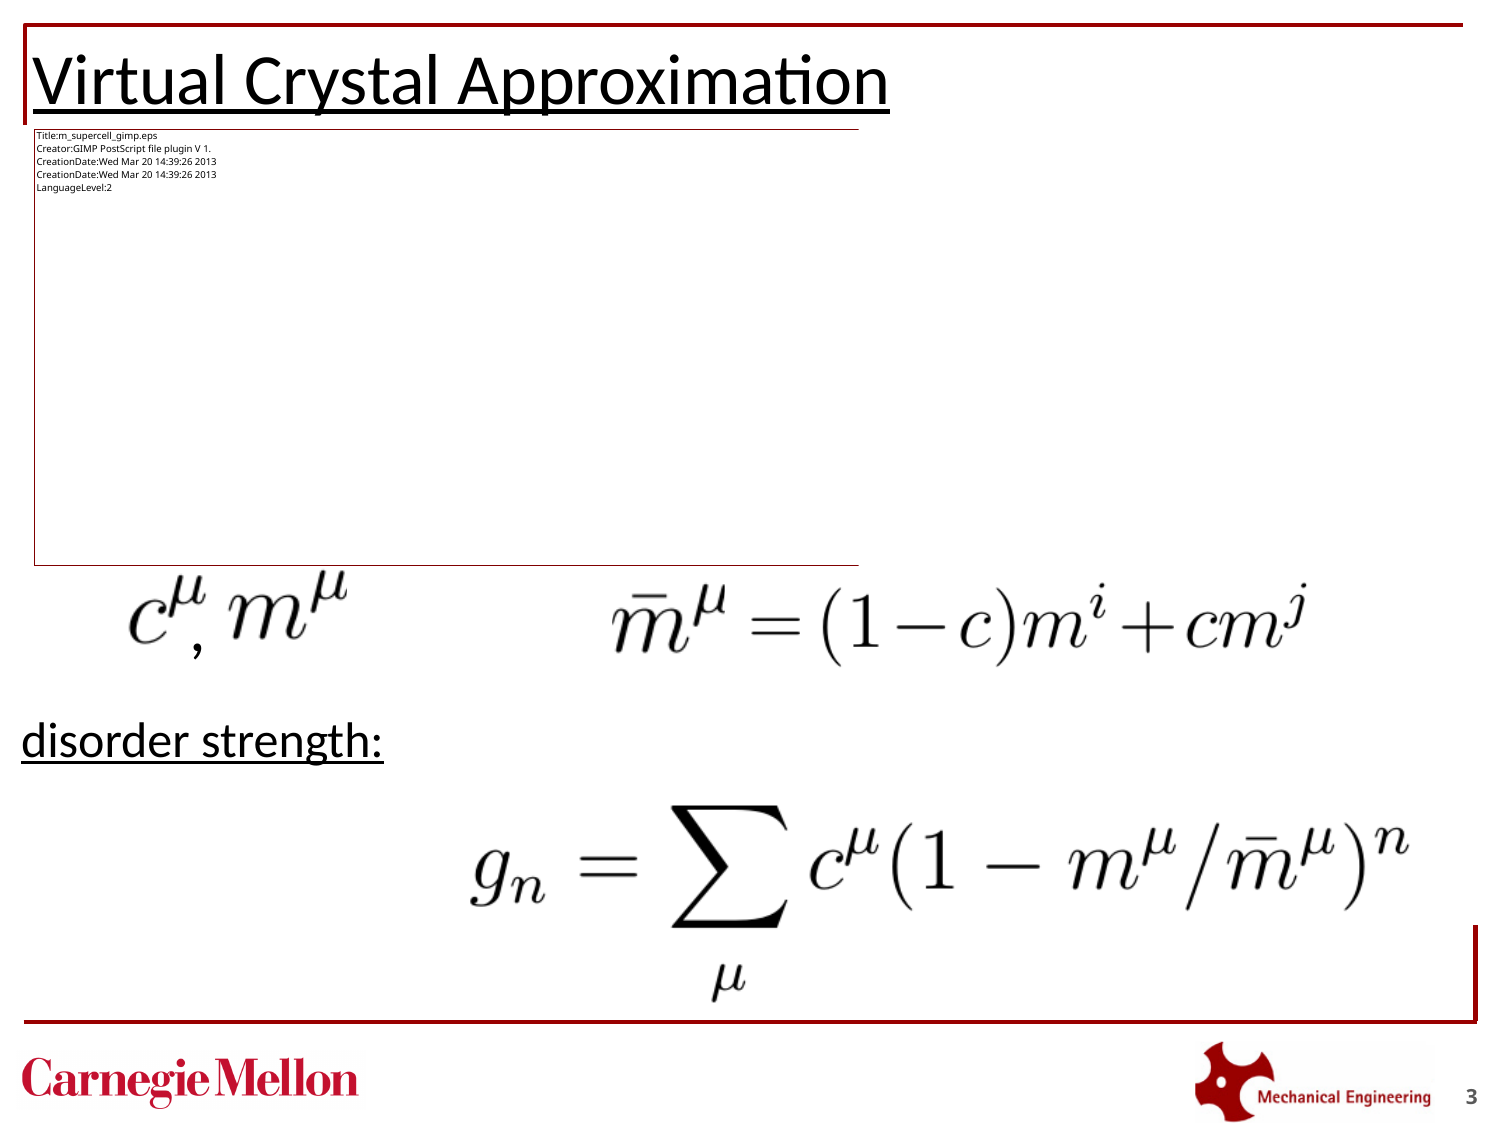

# Virtual Crystal Approximation
,
disorder strength: